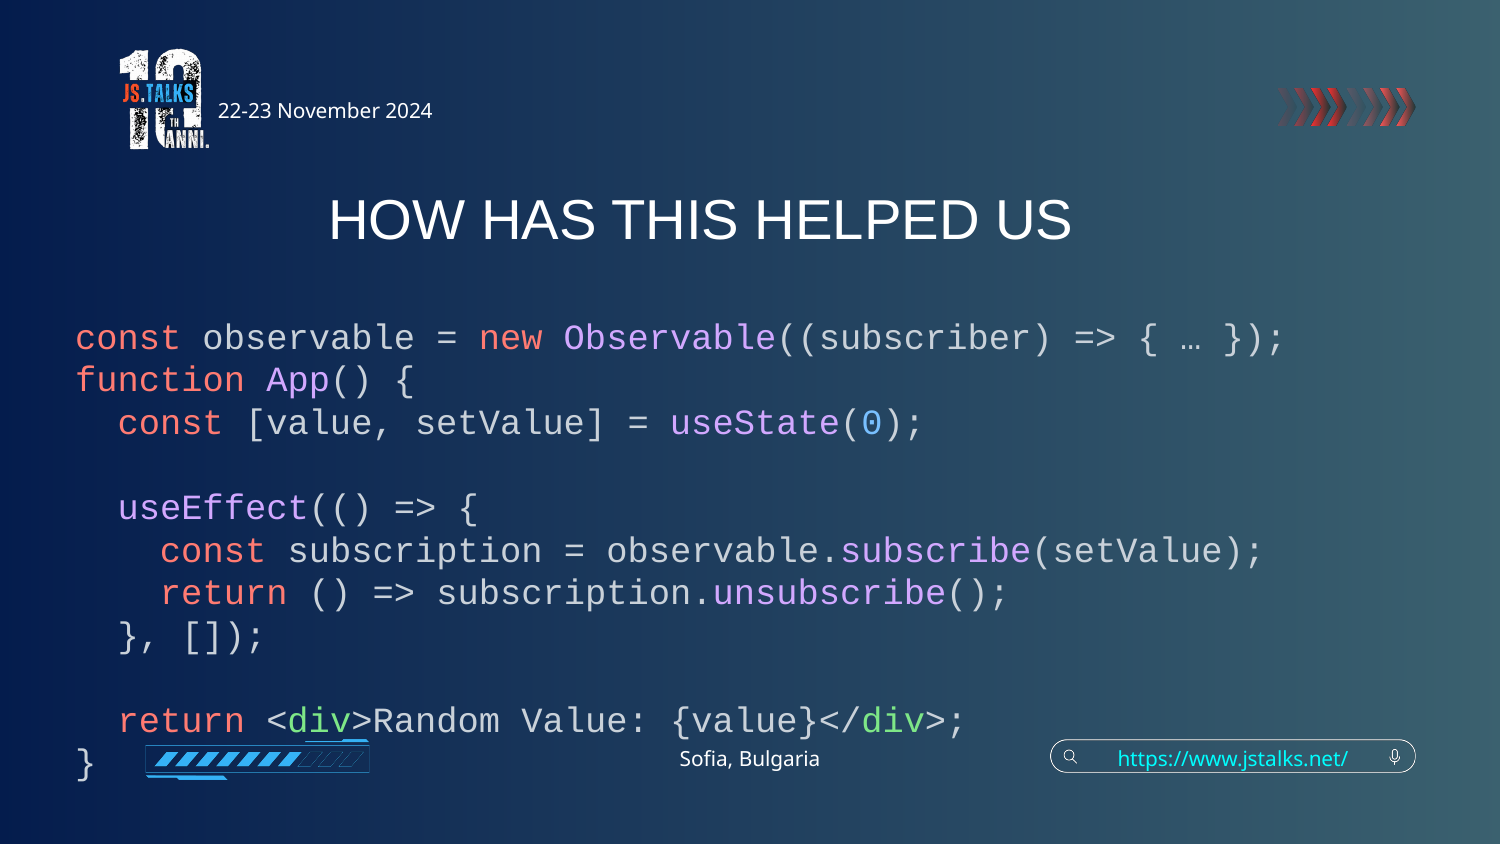

22-23 November 2024
HOW HAS THIS HELPED US
const observable = new Observable((subscriber) => { … });
function App() {
 const [value, setValue] = useState(0);
 useEffect(() => {
 const subscription = observable.subscribe(setValue);
 return () => subscription.unsubscribe();
 }, []);
 return <div>Random Value: {value}</div>;
}
Sofia, Bulgaria
https://www.jstalks.net/